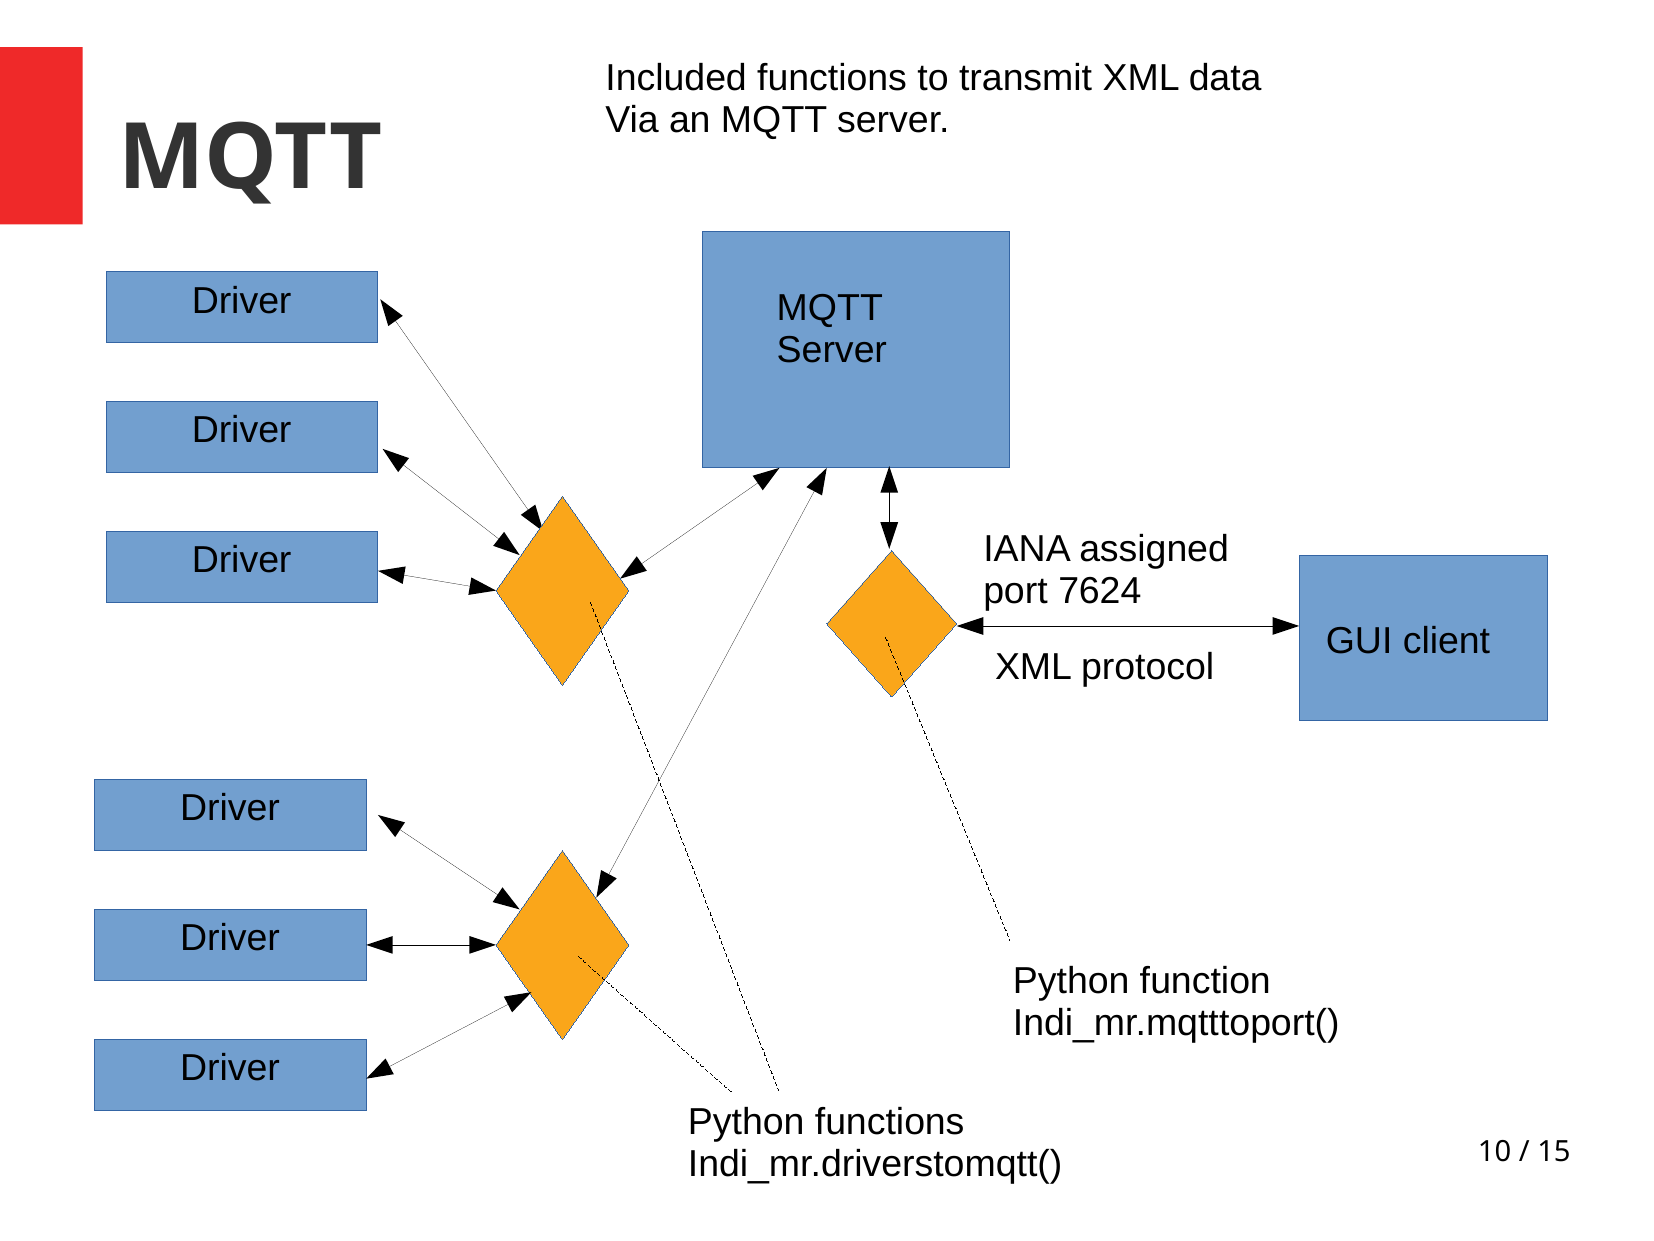

# MQTT
Included functions to transmit XML data
Via an MQTT server.
Driver
MQTT Server
Driver
IANA assigned port 7624
Driver
GUI client
XML protocol
Driver
Driver
Python function
Indi_mr.mqtttoport()
Driver
Python functions
Indi_mr.driverstomqtt()
10